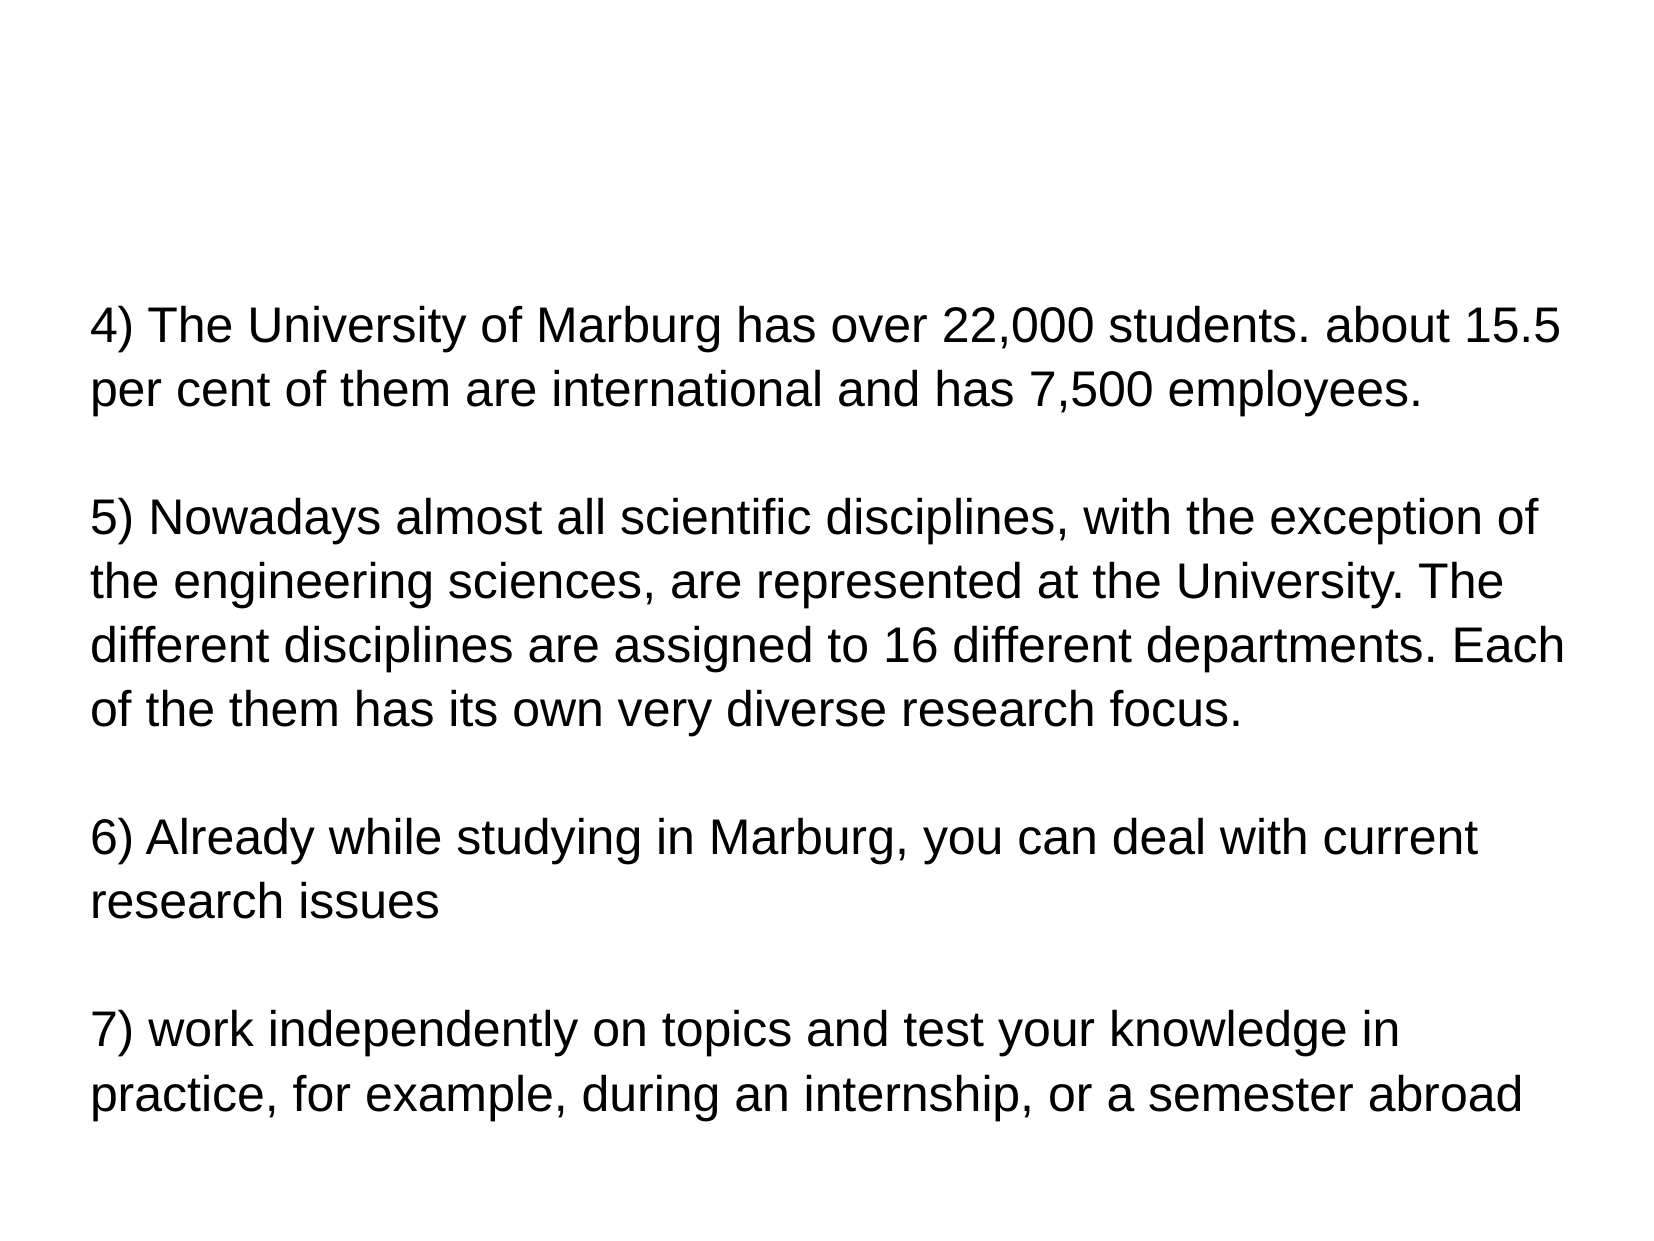

# 4) The University of Marburg has over 22,000 students. about 15.5 per cent of them are international and has 7,500 employees.
5) Nowadays almost all scientific disciplines, with the exception of the engineering sciences, are represented at the University. The different disciplines are assigned to 16 different departments. Each of the them has its own very diverse research focus.
6) Already while studying in Marburg, you can deal with current research issues
7) work independently on topics and test your knowledge in practice, for example, during an internship, or a semester abroad